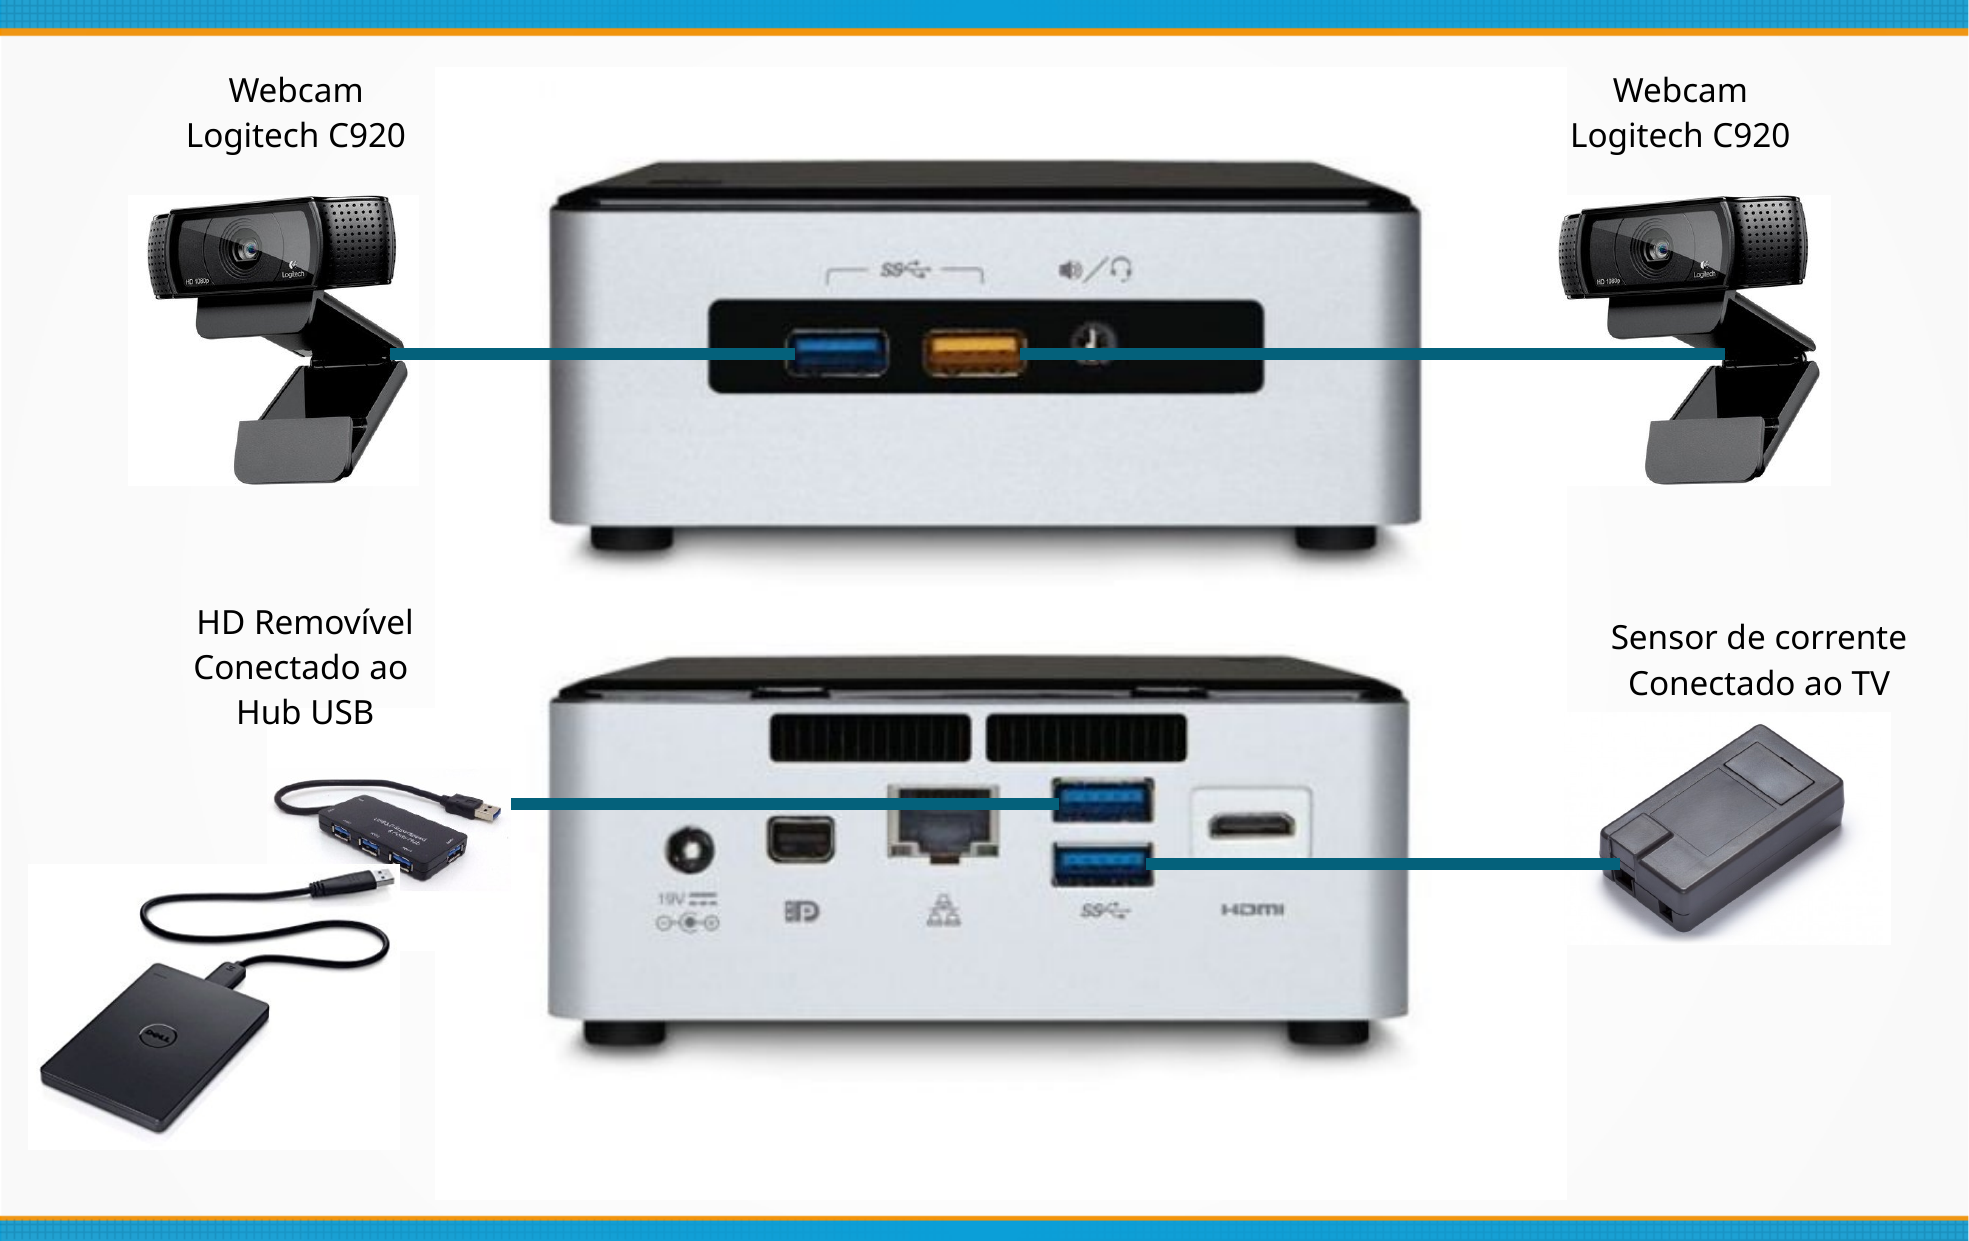

Webcam
Logitech C920
Webcam
Logitech C920
HD Removível
Conectado ao
Hub USB
Sensor de corrente
Conectado ao TV